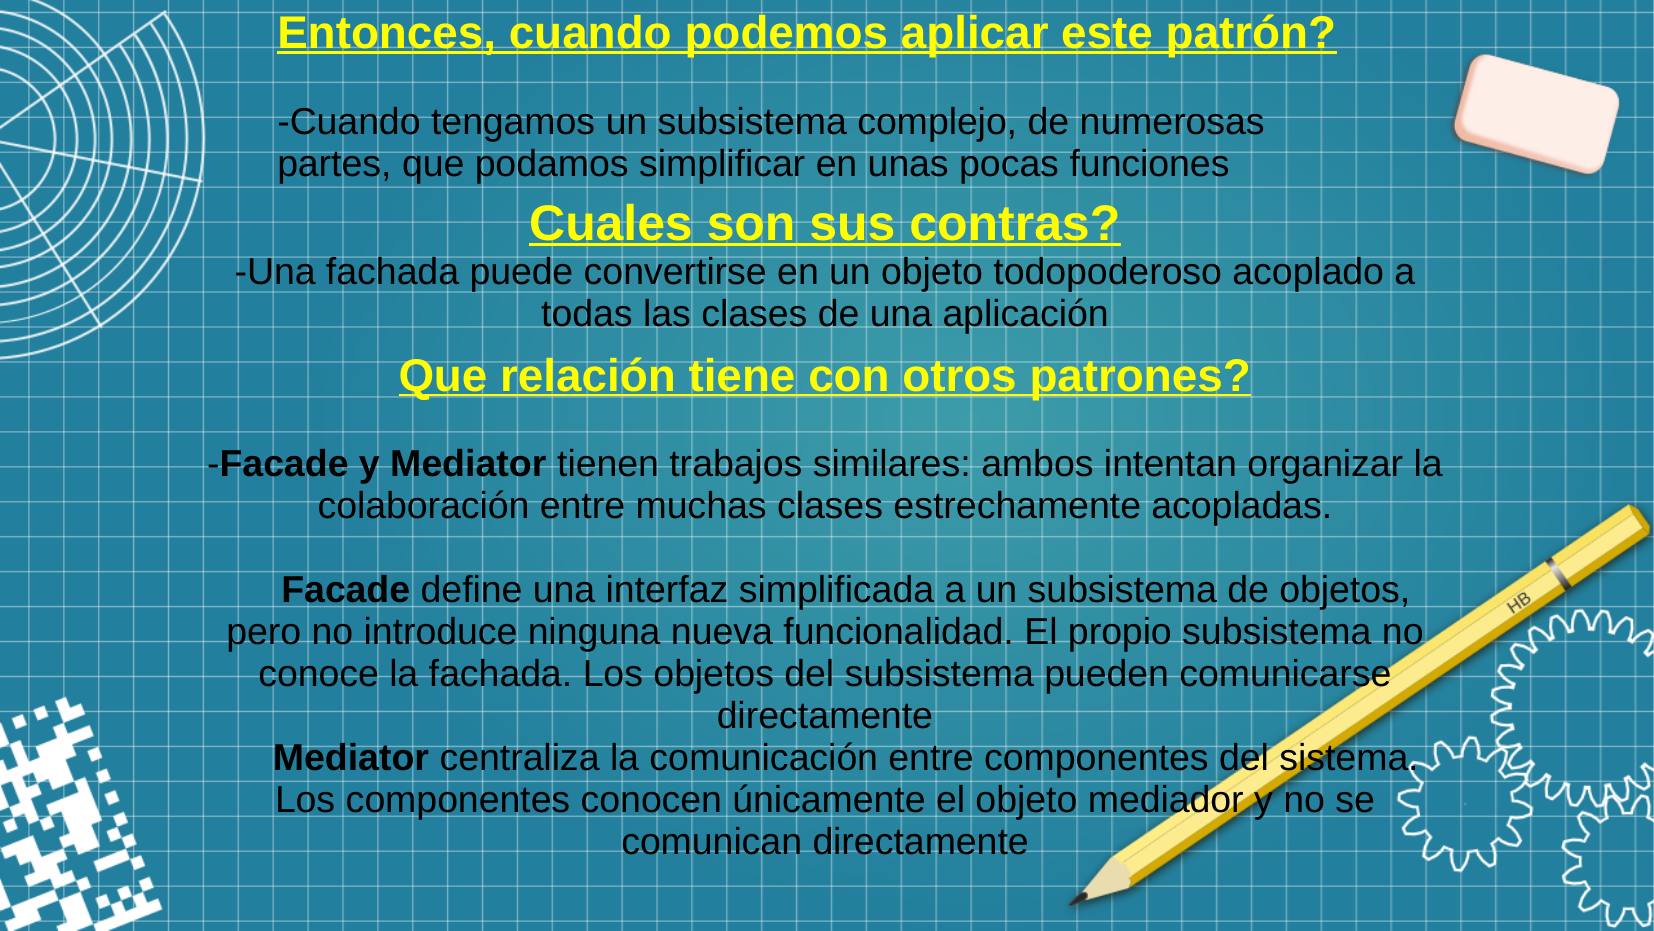

Entonces, cuando podemos aplicar este patrón?
-Cuando tengamos un subsistema complejo, de numerosas partes, que podamos simplificar en unas pocas funciones
Cuales son sus contras?
-Una fachada puede convertirse en un objeto todopoderoso acoplado a todas las clases de una aplicación
Que relación tiene con otros patrones?
-Facade y Mediator tienen trabajos similares: ambos intentan organizar la colaboración entre muchas clases estrechamente acopladas.
 Facade define una interfaz simplificada a un subsistema de objetos, pero no introduce ninguna nueva funcionalidad. El propio subsistema no conoce la fachada. Los objetos del subsistema pueden comunicarse directamente
 Mediator centraliza la comunicación entre componentes del sistema. Los componentes conocen únicamente el objeto mediador y no se comunican directamente